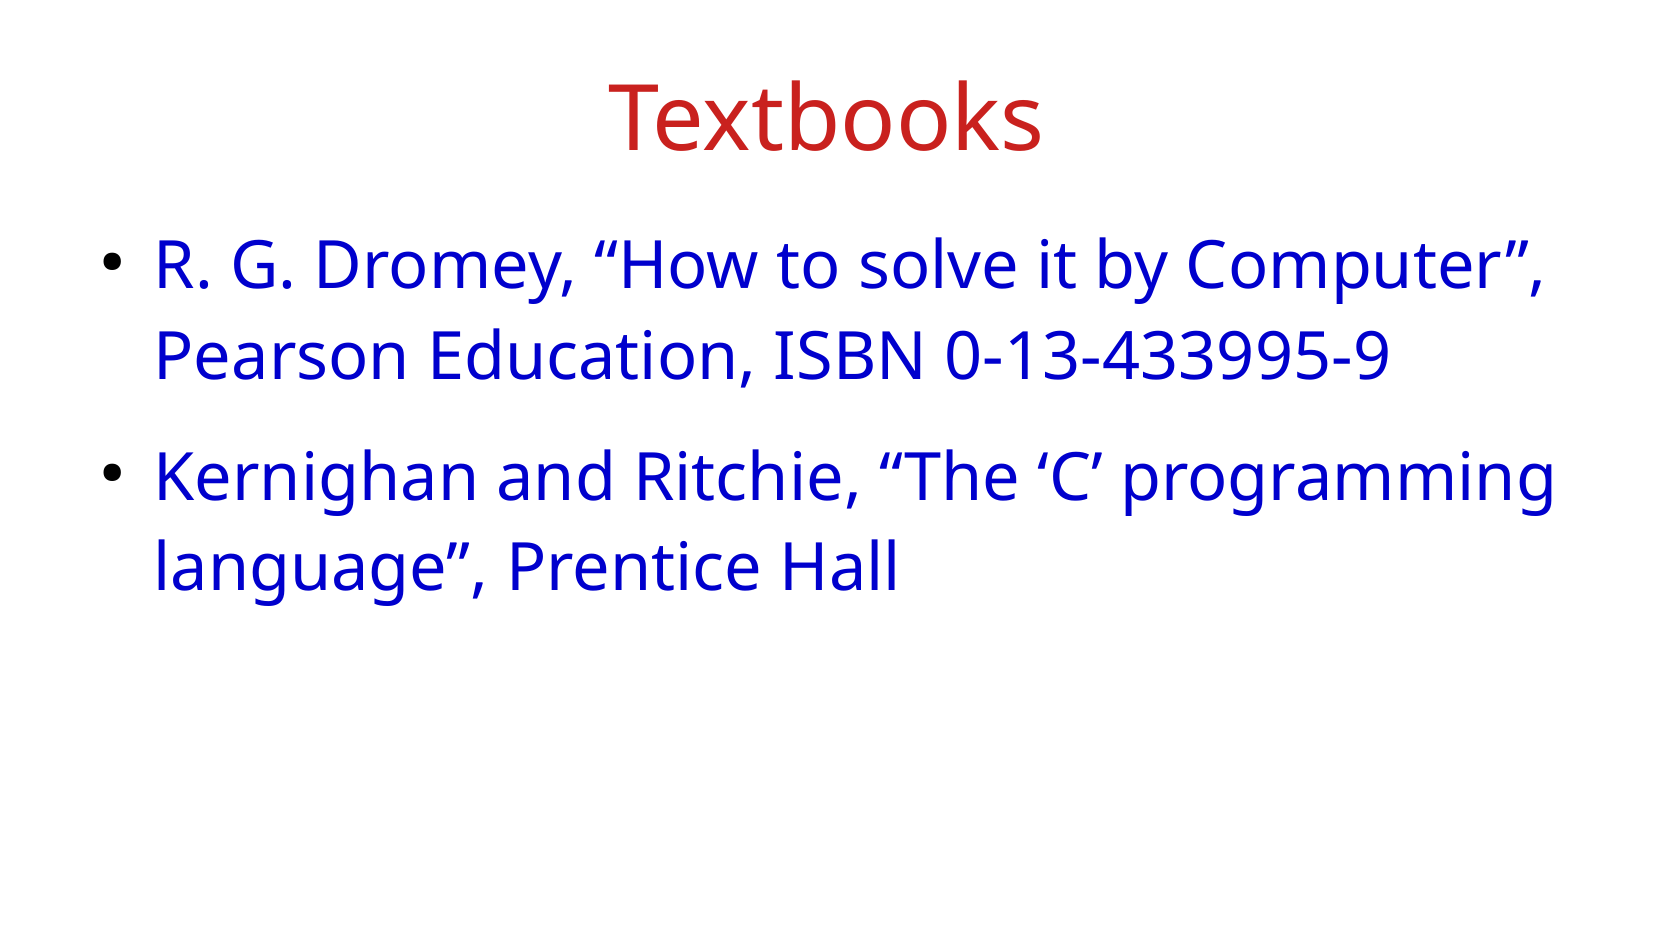

# Textbooks
R. G. Dromey, “How to solve it by Computer”, Pearson Education, ISBN 0-13-433995-9
Kernighan and Ritchie, “The ‘C’ programming language”, Prentice Hall